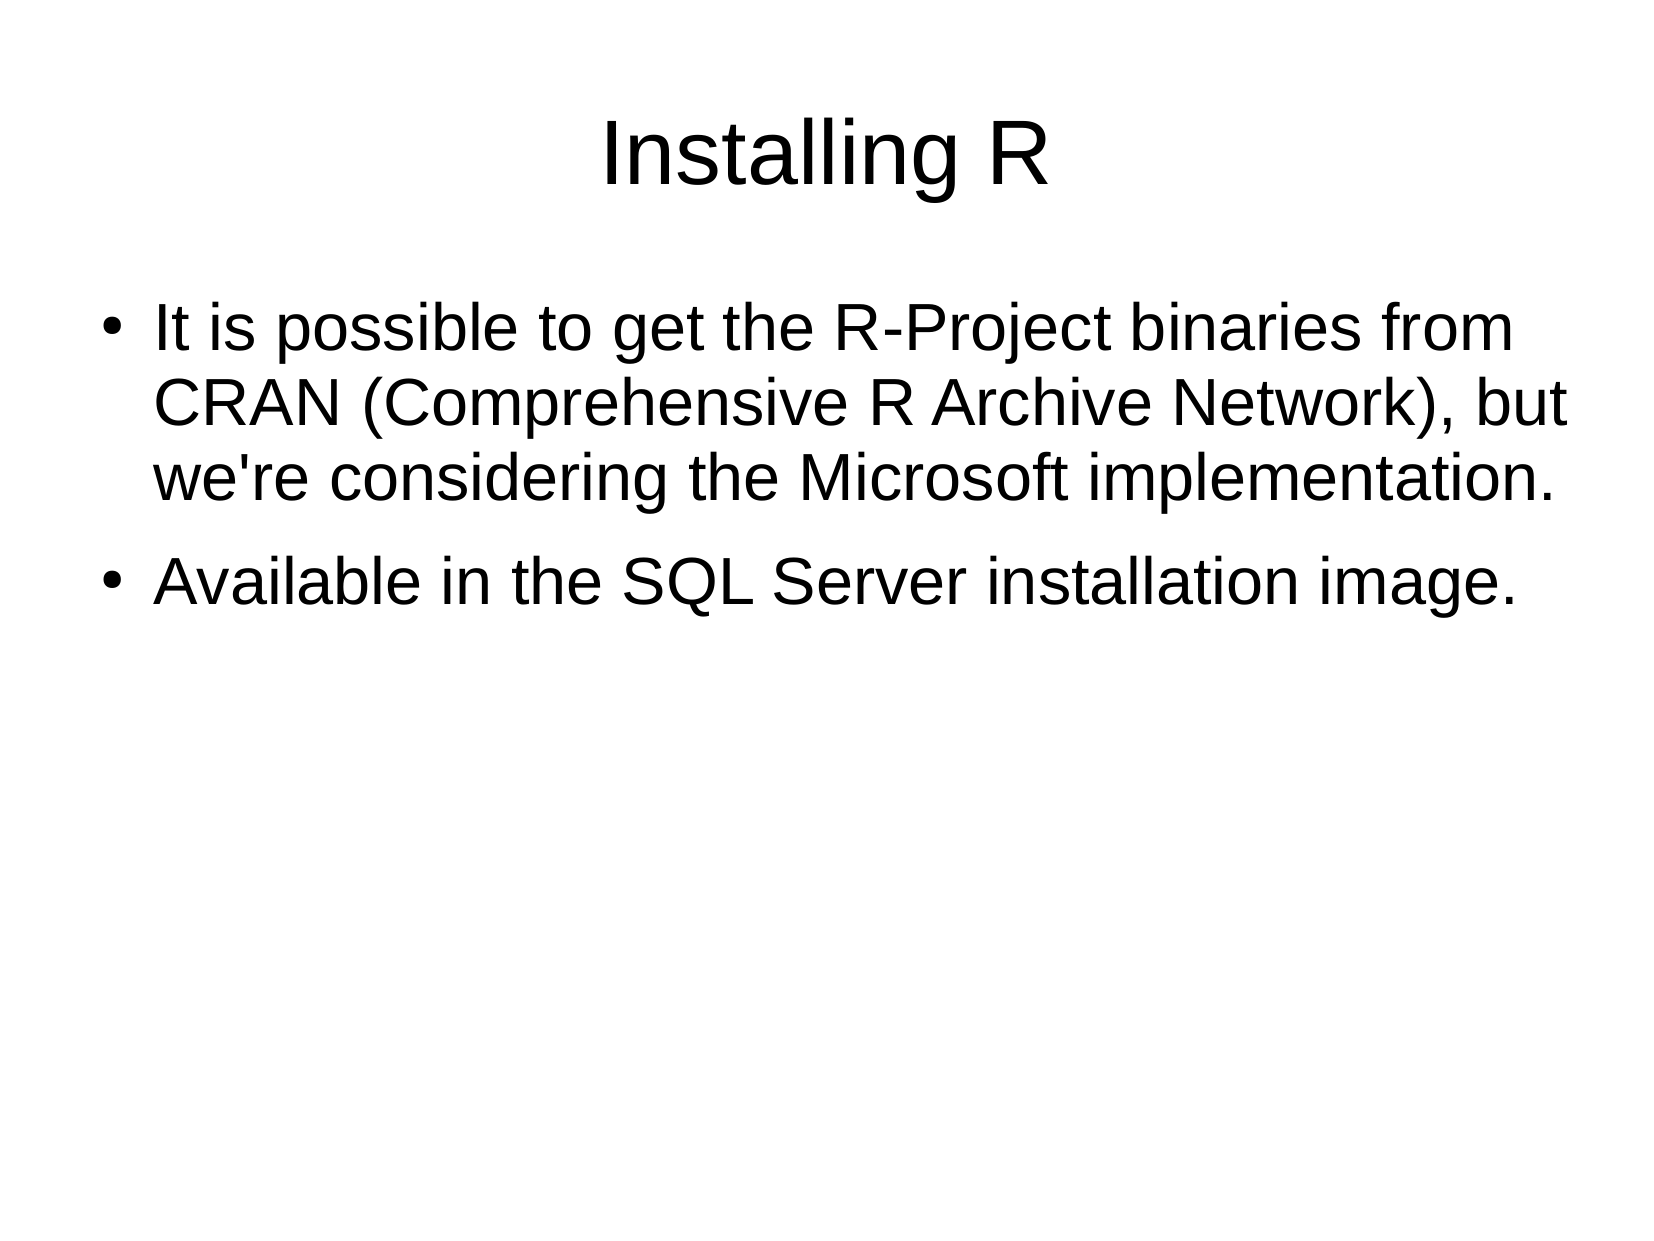

# Installing R
It is possible to get the R-Project binaries from CRAN (Comprehensive R Archive Network), but we're considering the Microsoft implementation.
Available in the SQL Server installation image.